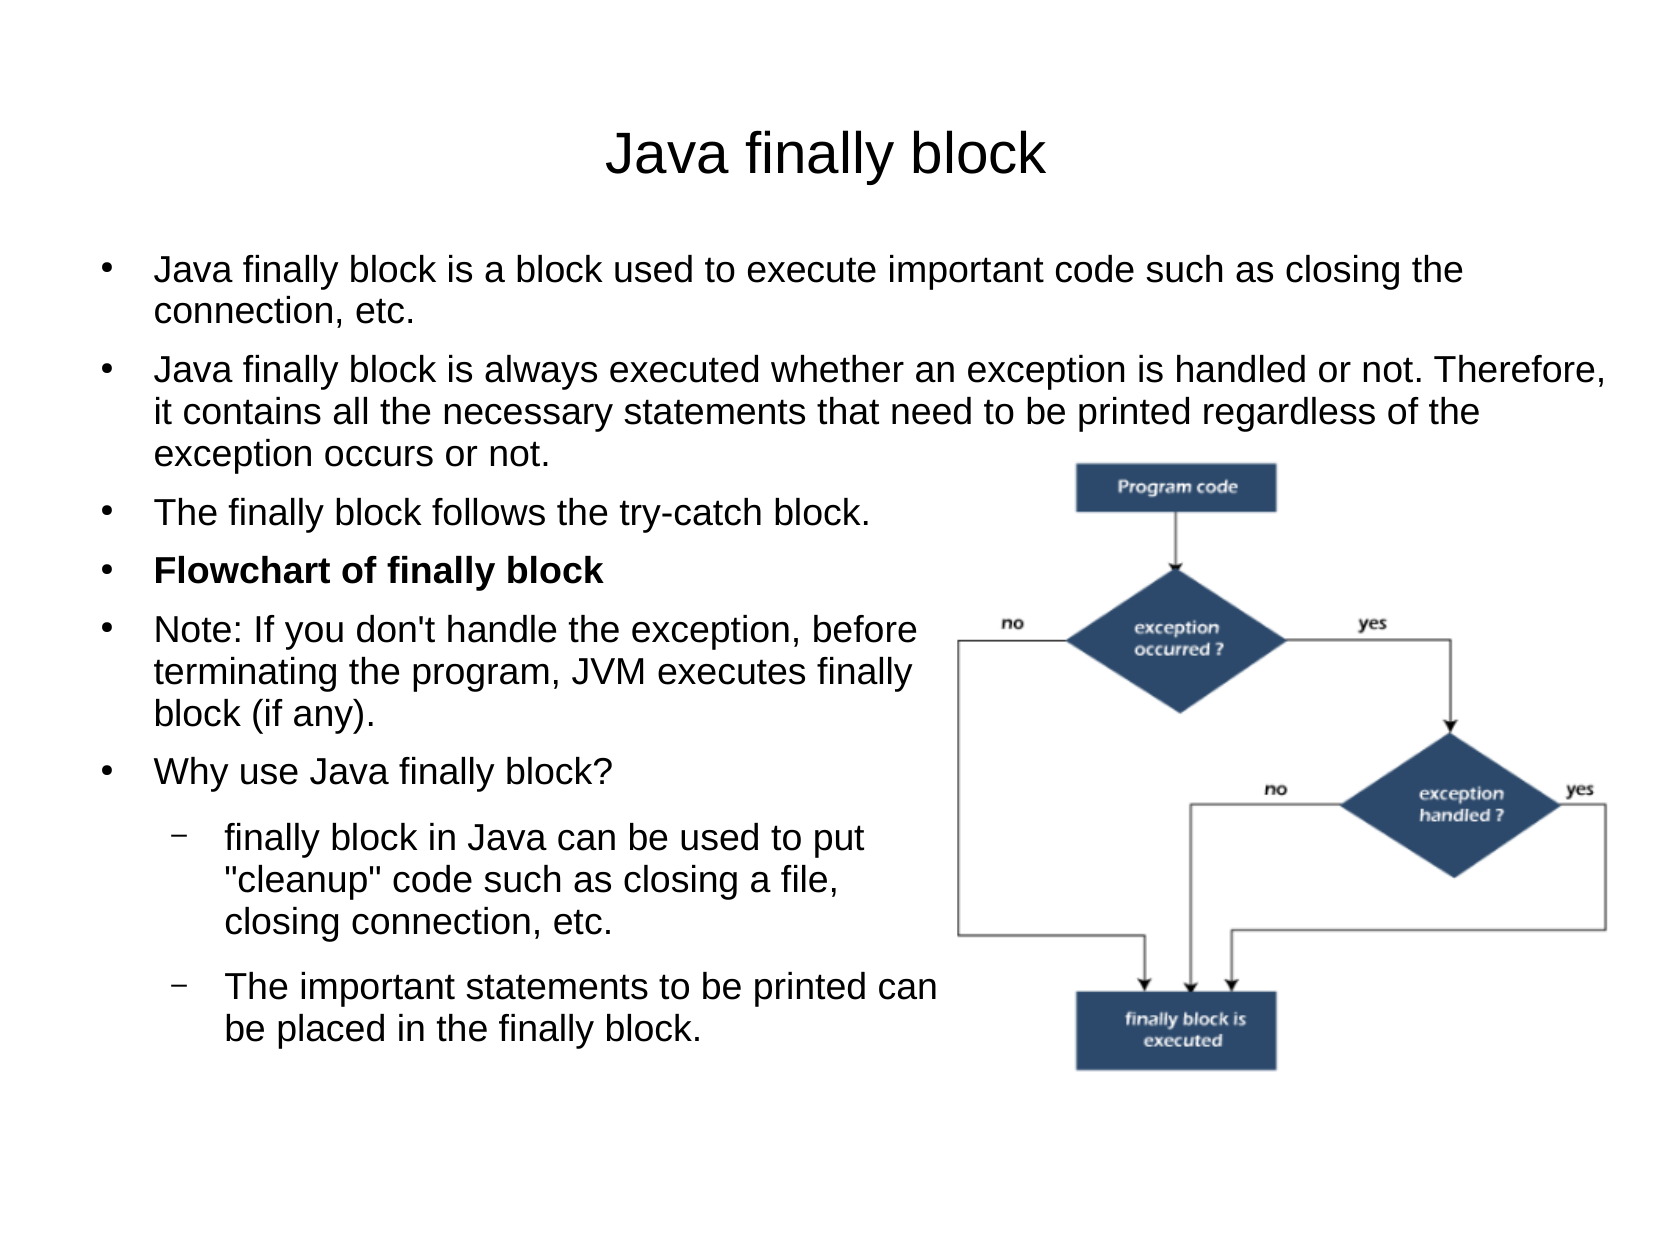

# Java finally block
Java finally block is a block used to execute important code such as closing the connection, etc.
Java finally block is always executed whether an exception is handled or not. Therefore, it contains all the necessary statements that need to be printed regardless of the exception occurs or not.
The finally block follows the try-catch block.
Flowchart of finally block
Note: If you don't handle the exception, before
terminating the program, JVM executes finally
block (if any).
Why use Java finally block?
finally block in Java can be used to put
"cleanup" code such as closing a file,
closing connection, etc.
The important statements to be printed can
be placed in the finally block.